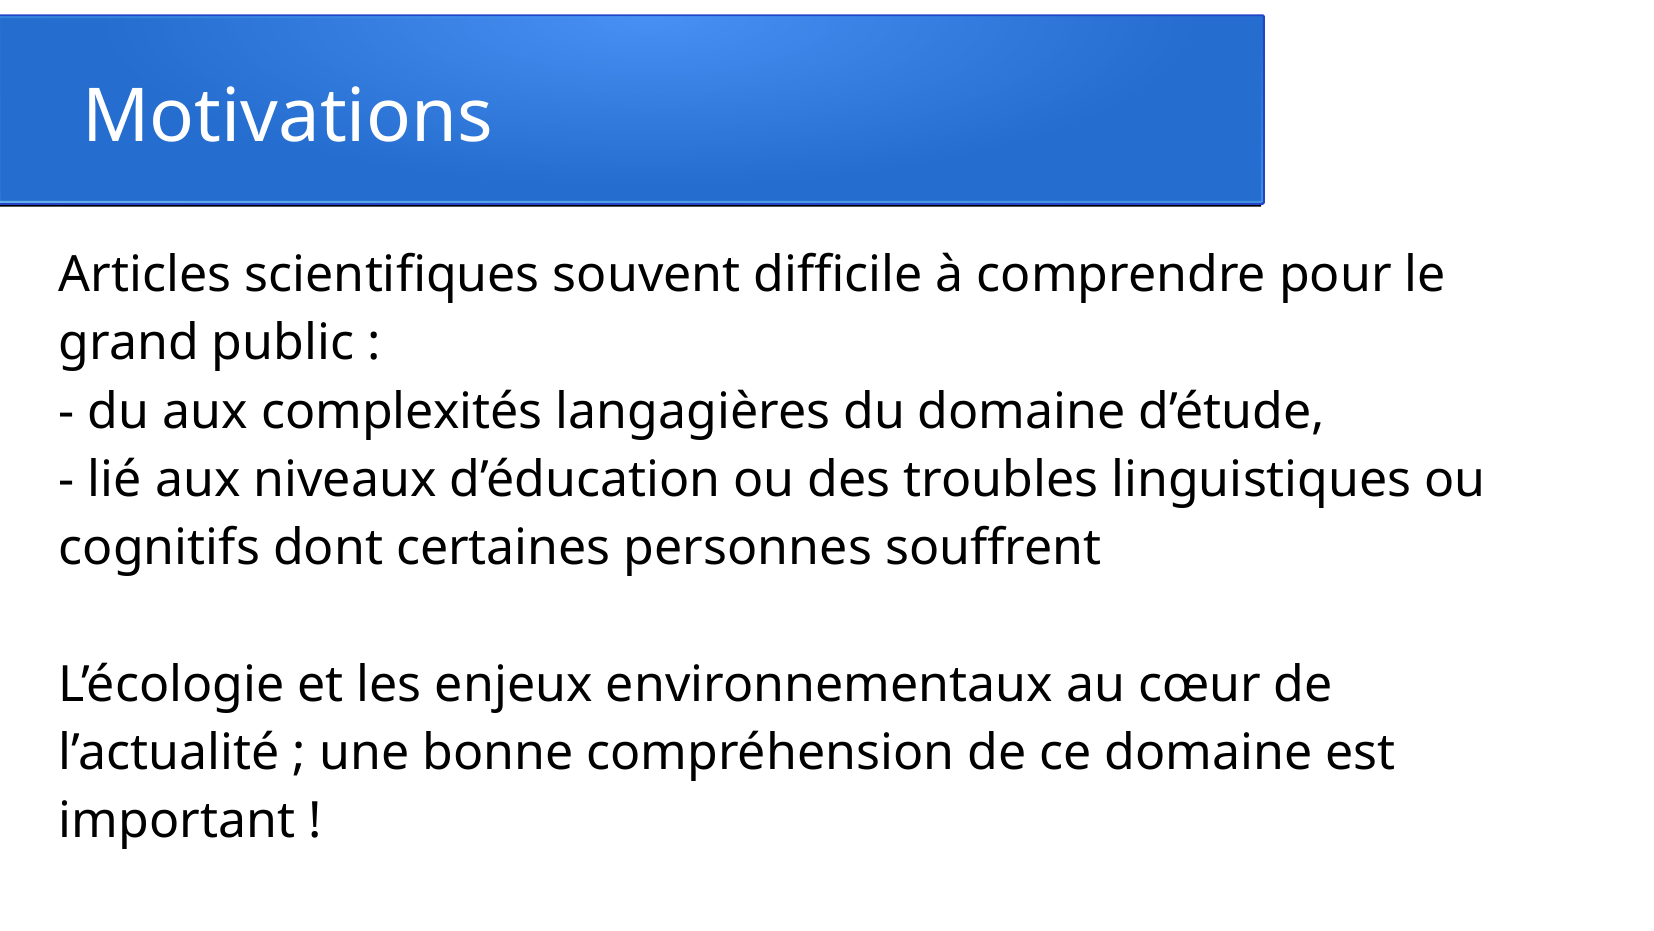

# Motivations
Articles scientifiques souvent difficile à comprendre pour le grand public :
- du aux complexités langagières du domaine d’étude,
- lié aux niveaux d’éducation ou des troubles linguistiques ou cognitifs dont certaines personnes souffrent
L’écologie et les enjeux environnementaux au cœur de l’actualité ; une bonne compréhension de ce domaine est important !